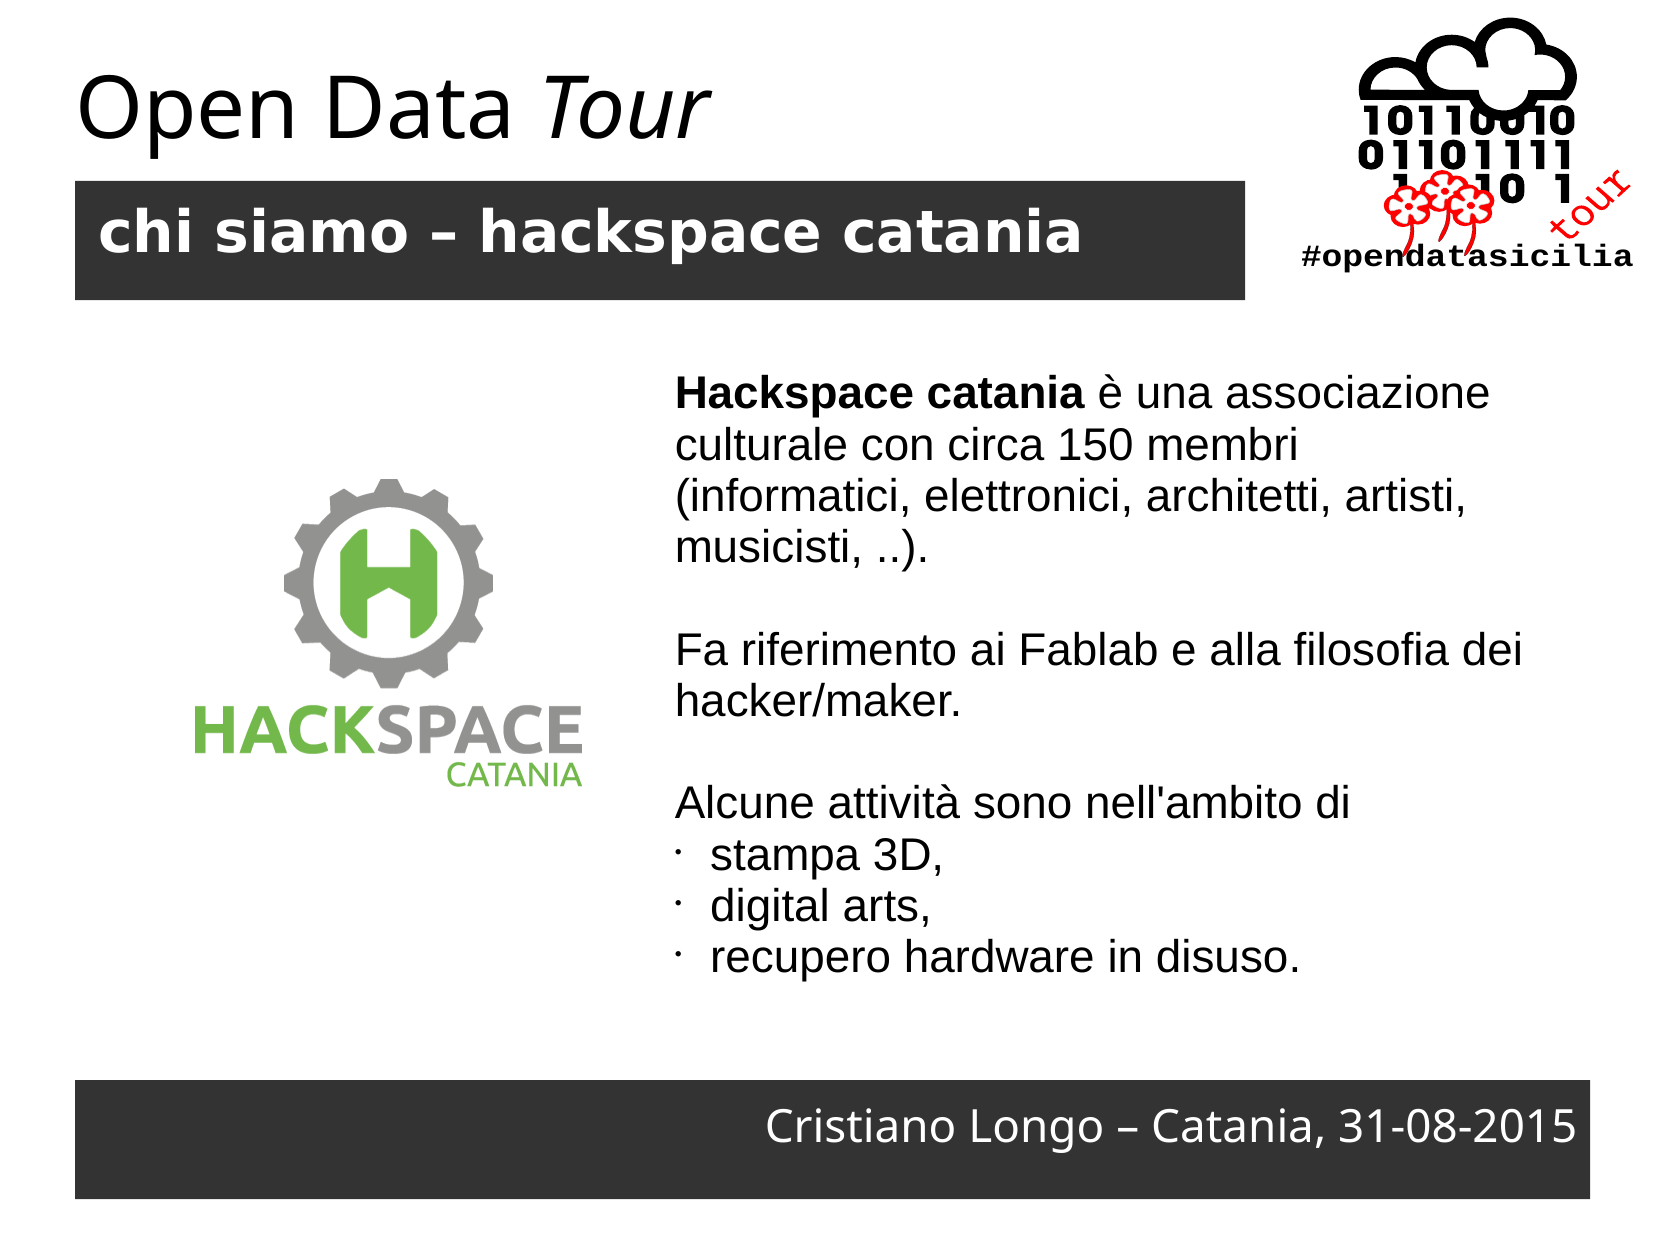

# Open Data Tour
 chi siamo – hackspace catania
Hackspace catania è una associazione culturale con circa 150 membri
(informatici, elettronici, architetti, artisti, musicisti, ..).
Fa riferimento ai Fablab e alla filosofia dei hacker/maker.
Alcune attività sono nell'ambito di
stampa 3D,
digital arts,
recupero hardware in disuso.
 Cristiano Longo – Catania, 31-08-2015